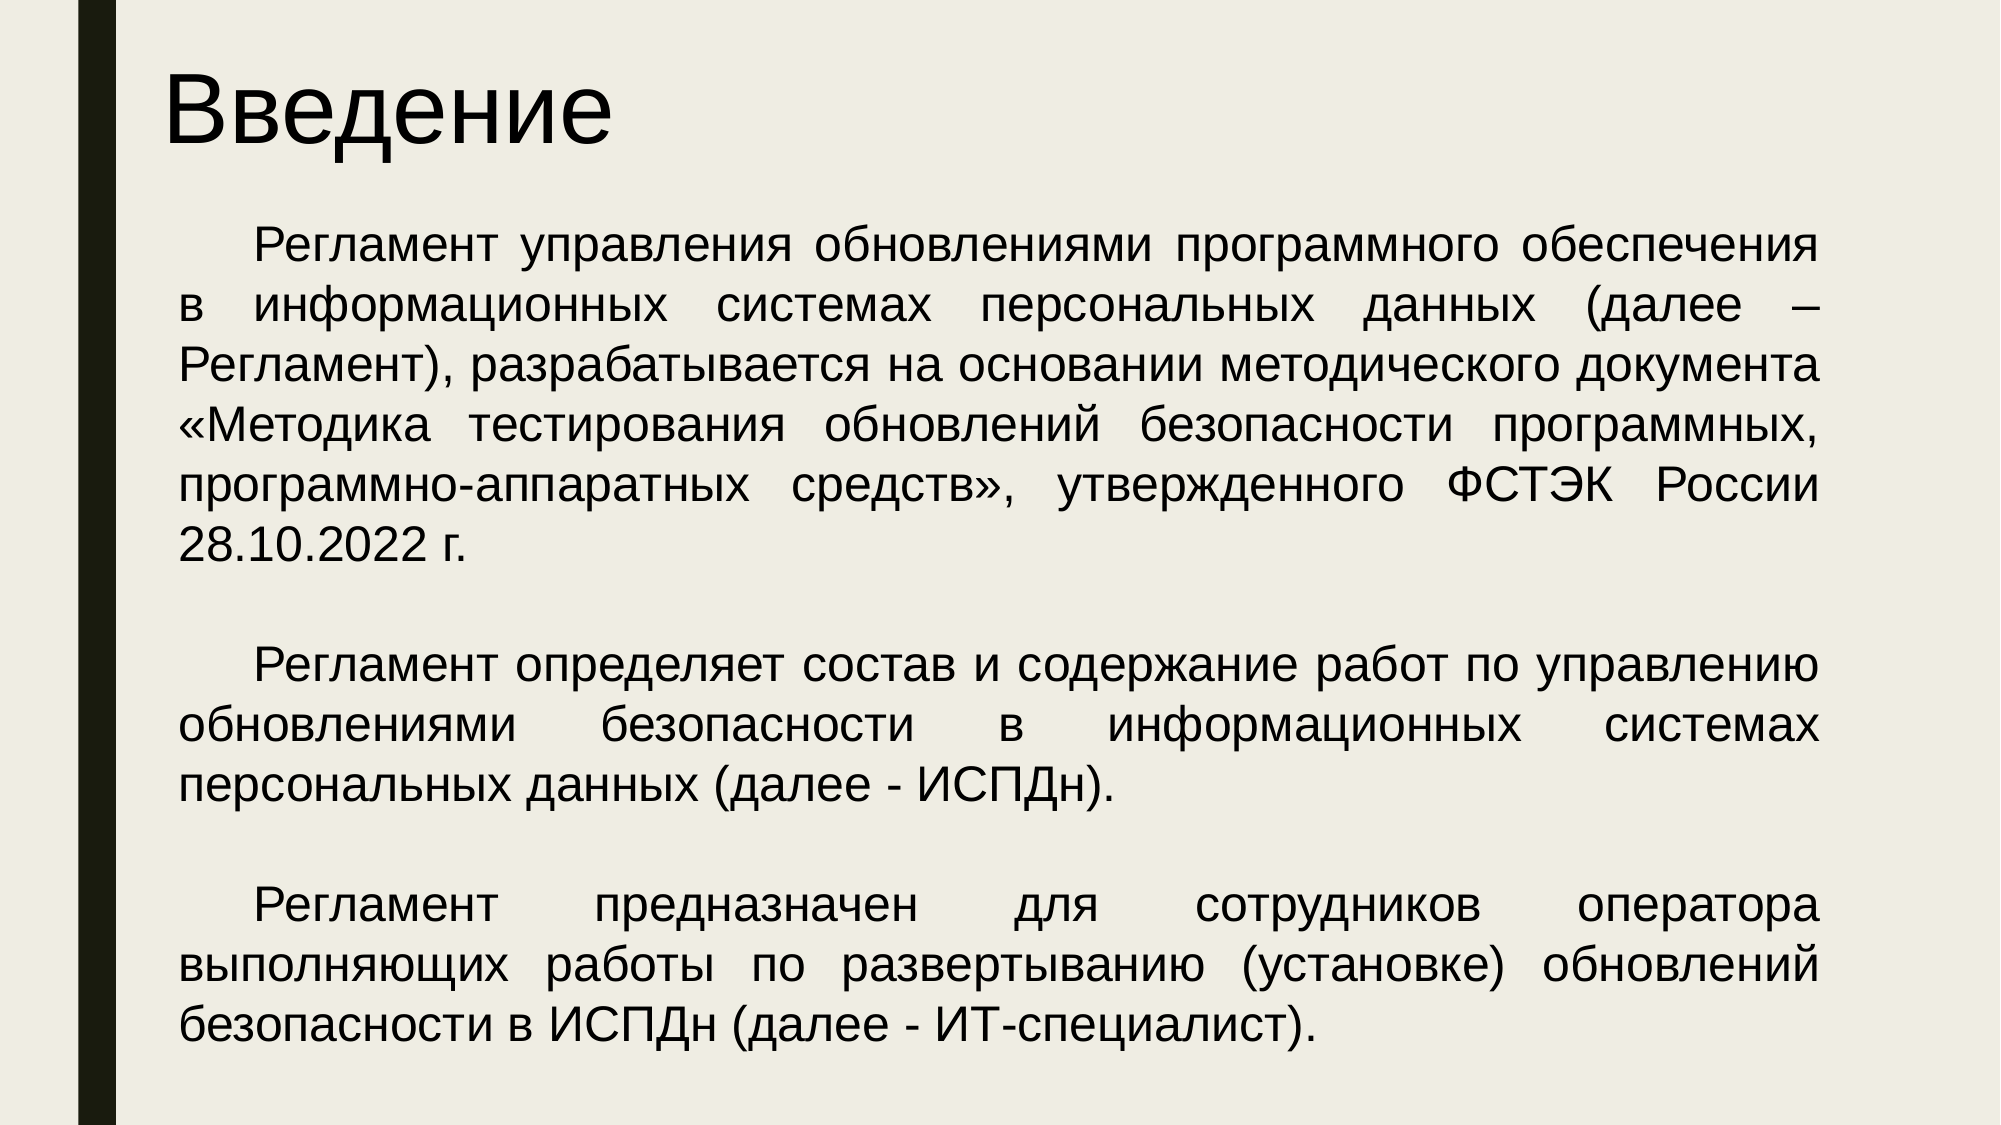

Введение
Регламент управления обновлениями программного обеспечения в информационных системах персональных данных (далее – Регламент), разрабатывается на основании методического документа «Методика тестирования обновлений безопасности программных, программно-аппаратных средств», утвержденного ФСТЭК России 28.10.2022 г.
Регламент определяет состав и содержание работ по управлению обновлениями безопасности в информационных системах персональных данных (далее - ИСПДн).
Регламент предназначен для сотрудников оператора выполняющих работы по развертыванию (установке) обновлений безопасности в ИСПДн (далее - ИТ-специалист).